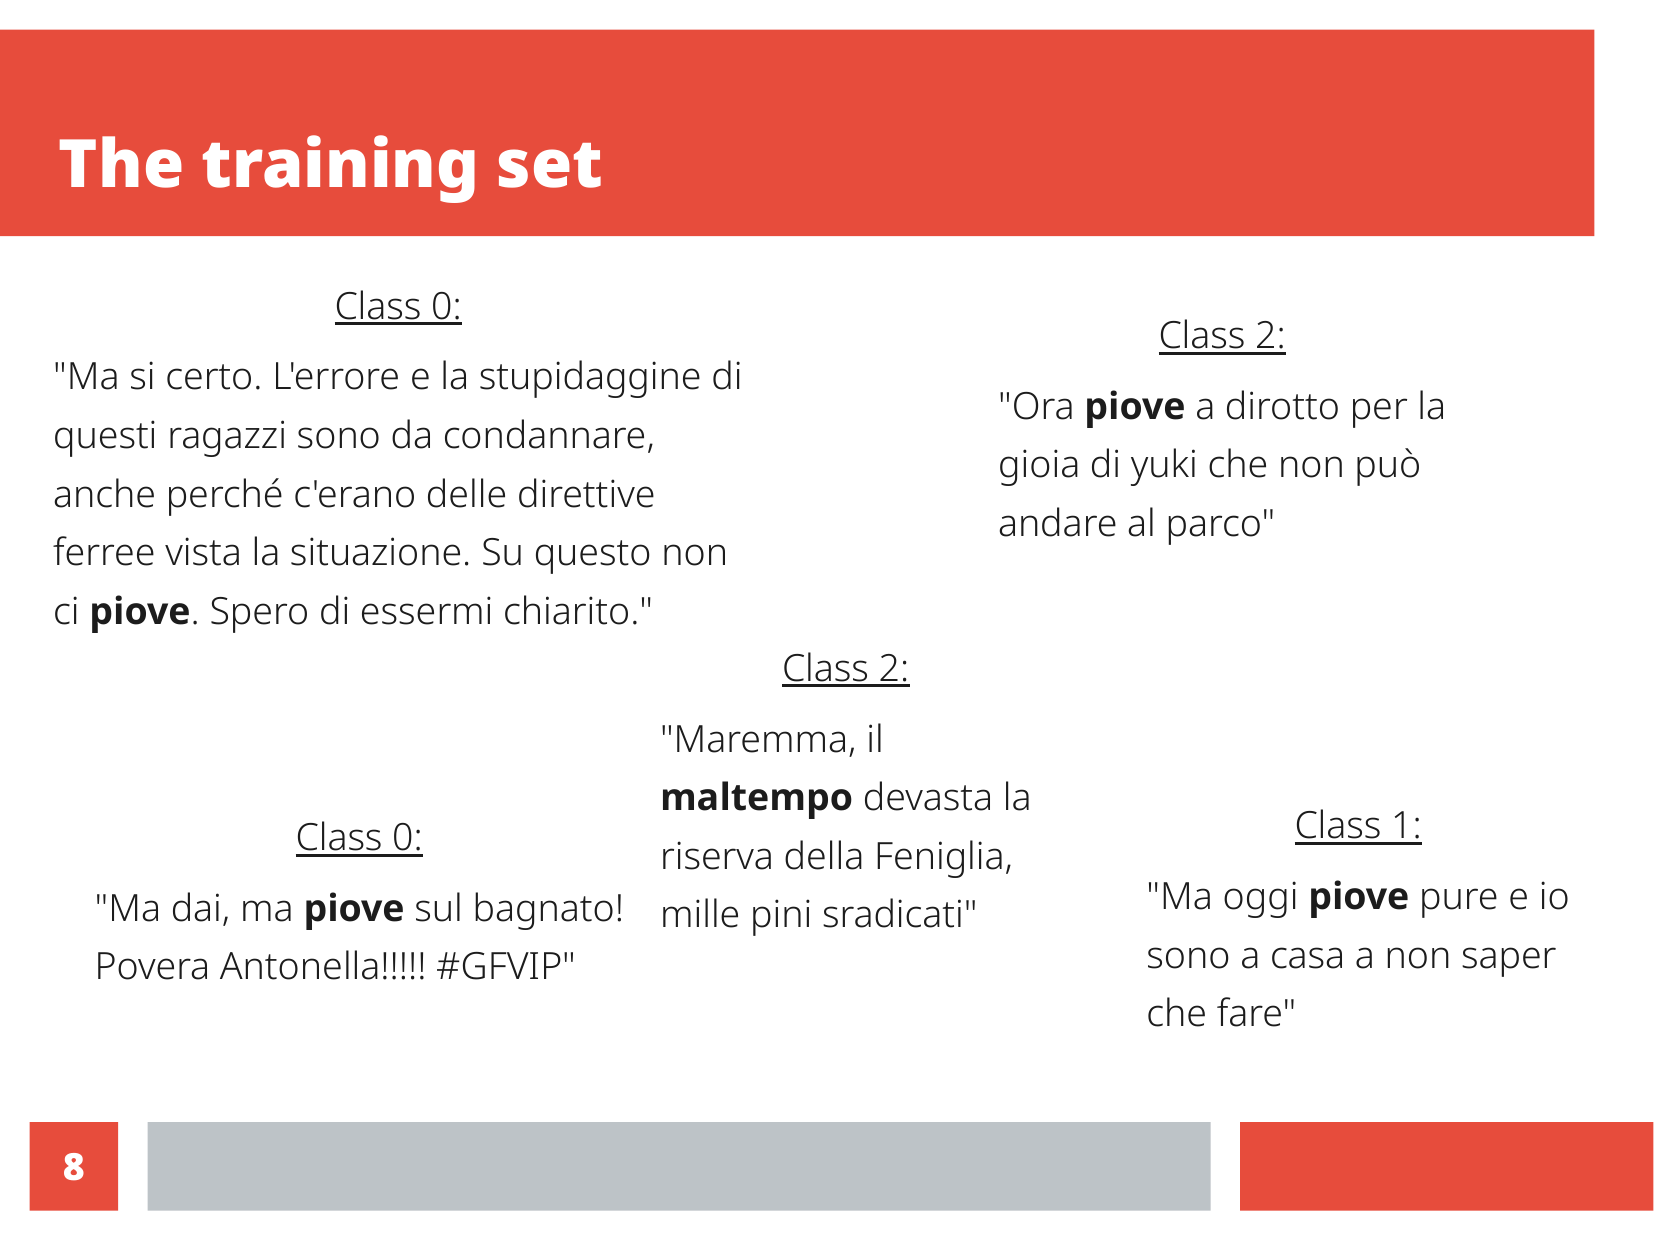

# The training set
Class 0:
"Ma si certo. L'errore e la stupidaggine di questi ragazzi sono da condannare, anche perché c'erano delle direttive ferree vista la situazione. Su questo non ci piove. Spero di essermi chiarito."
Class 2:
"Ora piove a dirotto per la gioia di yuki che non può andare al parco"
Class 2:
"Maremma, il maltempo devasta la riserva della Feniglia, mille pini sradicati"
Class 1:
"Ma oggi piove pure e io sono a casa a non saper che fare"
Class 0:
"Ma dai, ma piove sul bagnato! Povera Antonella!!!!! #GFVIP"
8